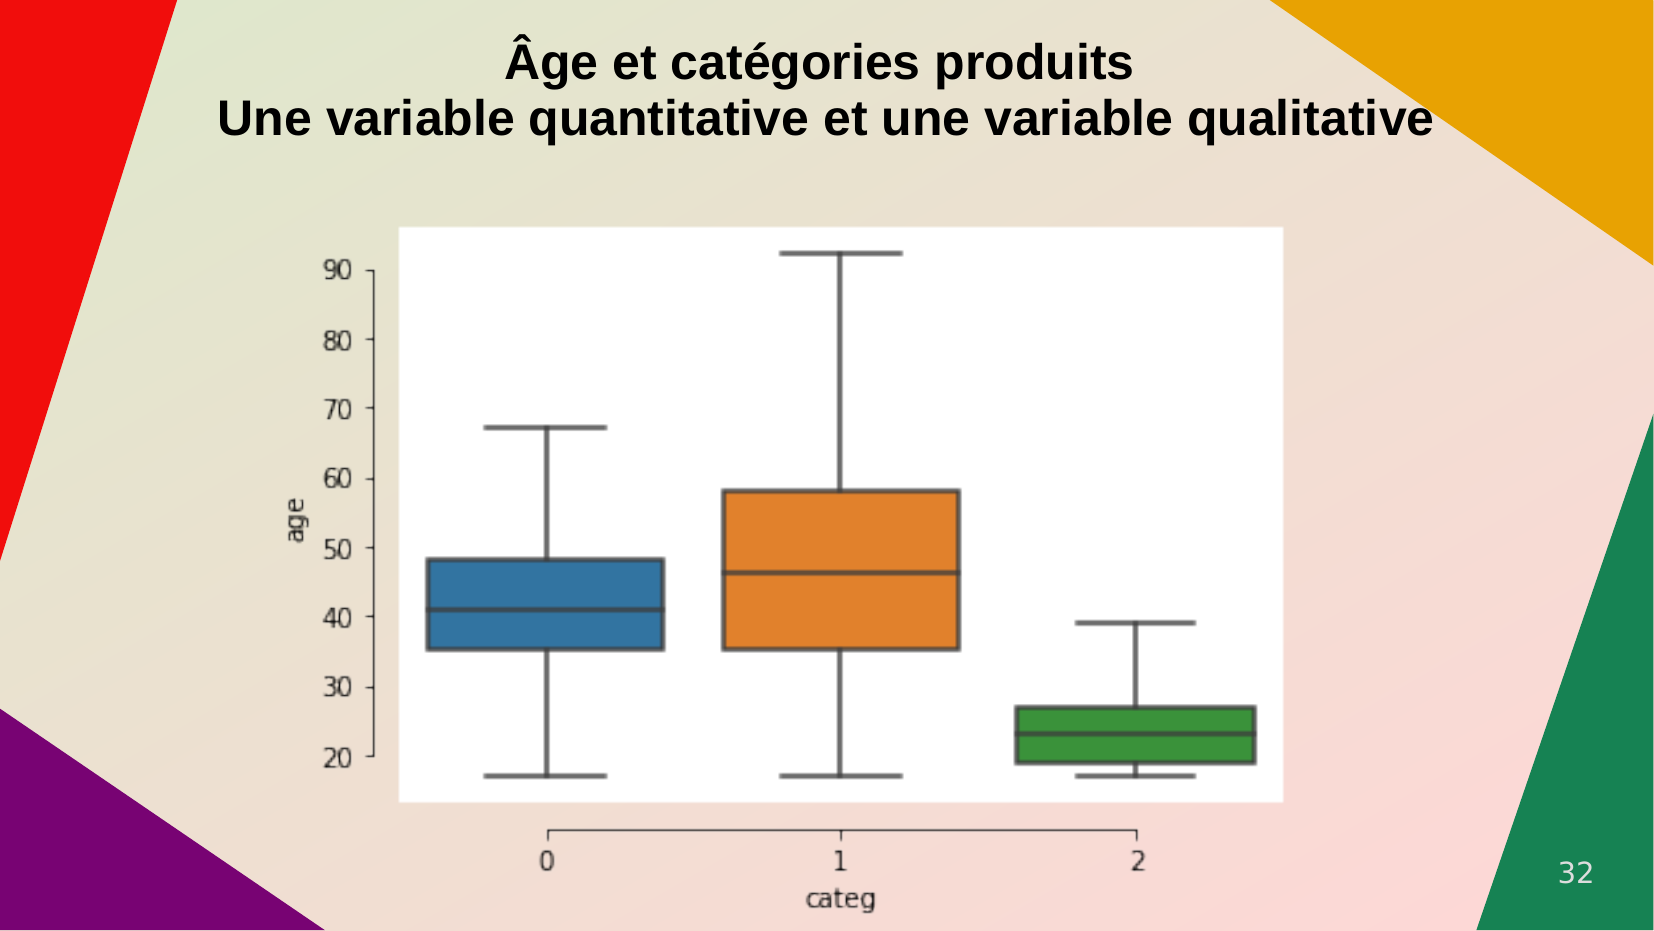

# Âge et catégories produits Une variable quantitative et une variable qualitative
32